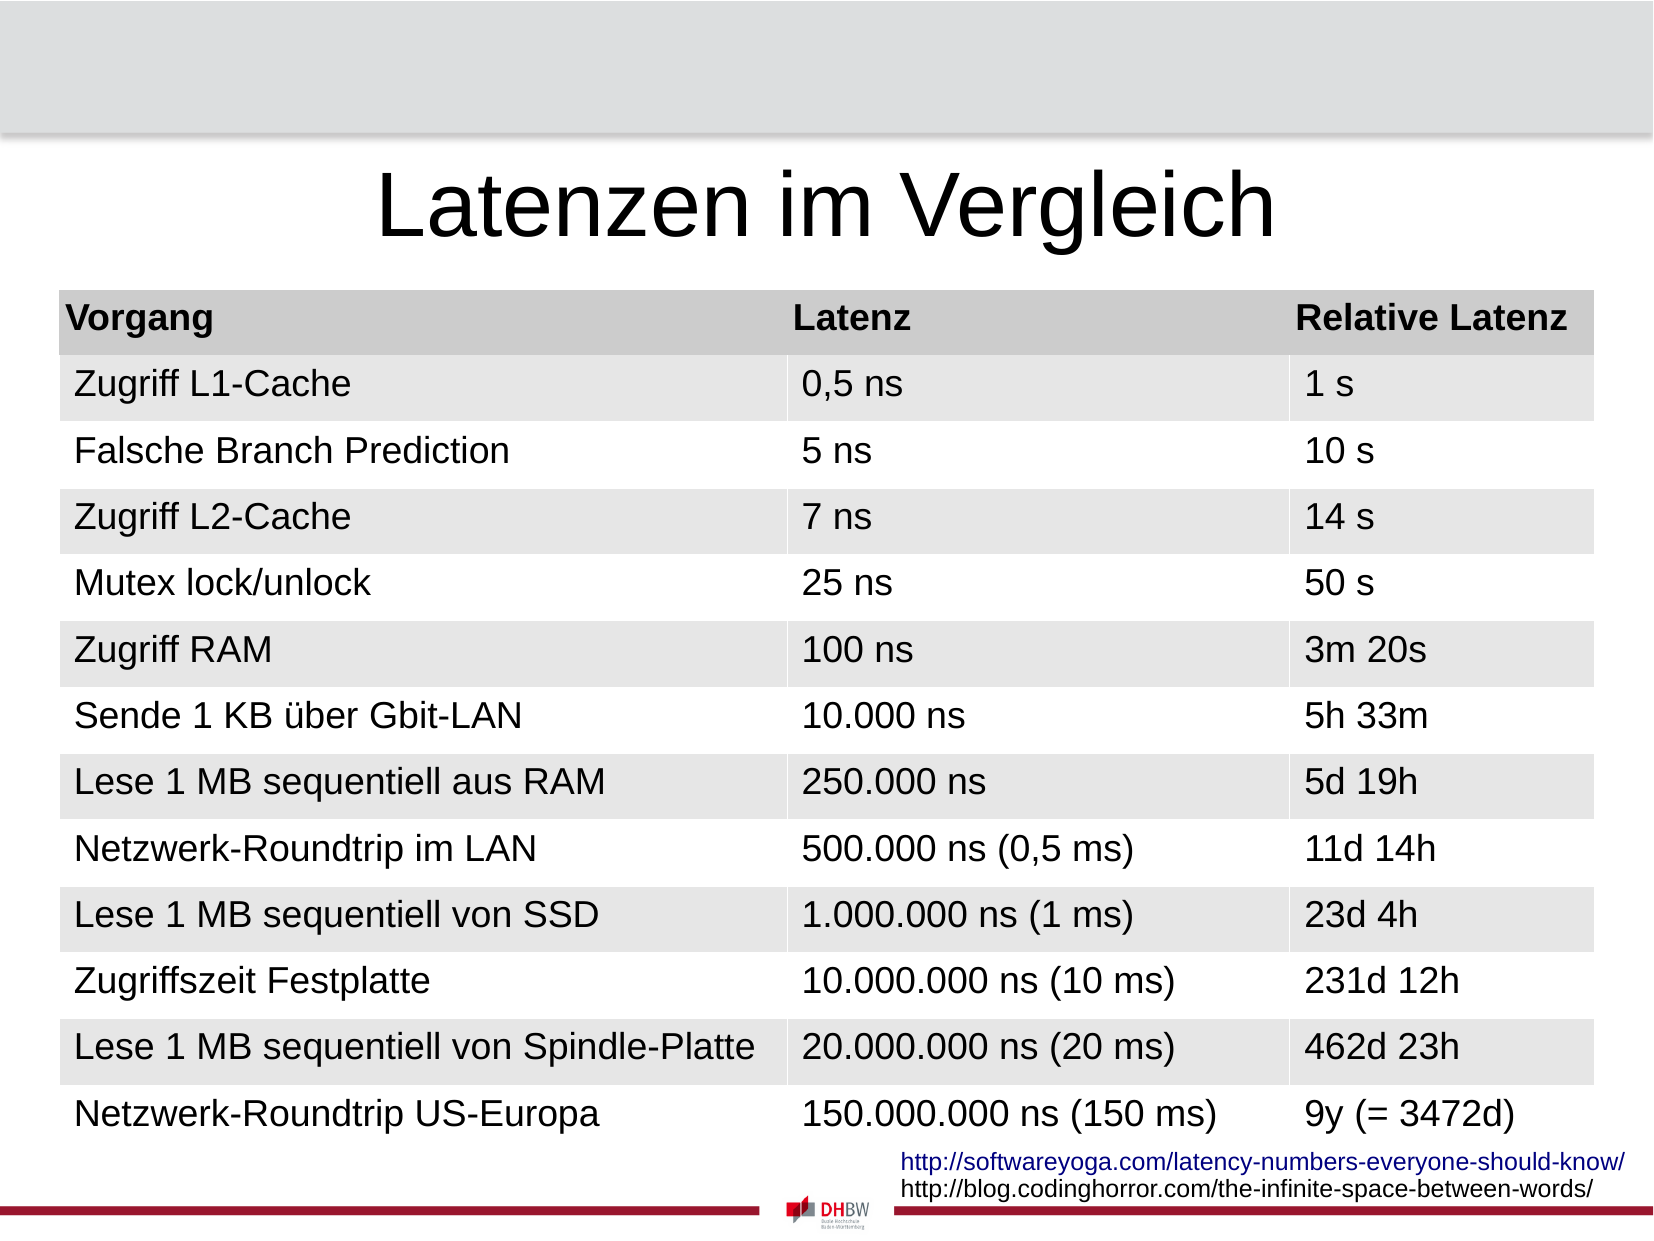

# Latenzen im Vergleich
| Vorgang | Latenz | Relative Latenz |
| --- | --- | --- |
| Zugriff L1-Cache | 0,5 ns | 1 s |
| Falsche Branch Prediction | 5 ns | 10 s |
| Zugriff L2-Cache | 7 ns | 14 s |
| Mutex lock/unlock | 25 ns | 50 s |
| Zugriff RAM | 100 ns | 3m 20s |
| Sende 1 KB über Gbit-LAN | 10.000 ns | 5h 33m |
| Lese 1 MB sequentiell aus RAM | 250.000 ns | 5d 19h |
| Netzwerk-Roundtrip im LAN | 500.000 ns (0,5 ms) | 11d 14h |
| Lese 1 MB sequentiell von SSD | 1.000.000 ns (1 ms) | 23d 4h |
| Zugriffszeit Festplatte | 10.000.000 ns (10 ms) | 231d 12h |
| Lese 1 MB sequentiell von Spindle-Platte | 20.000.000 ns (20 ms) | 462d 23h |
| Netzwerk-Roundtrip US-Europa | 150.000.000 ns (150 ms) | 9y (= 3472d) |
http://softwareyoga.com/latency-numbers-everyone-should-know/
http://blog.codinghorror.com/the-infinite-space-between-words/